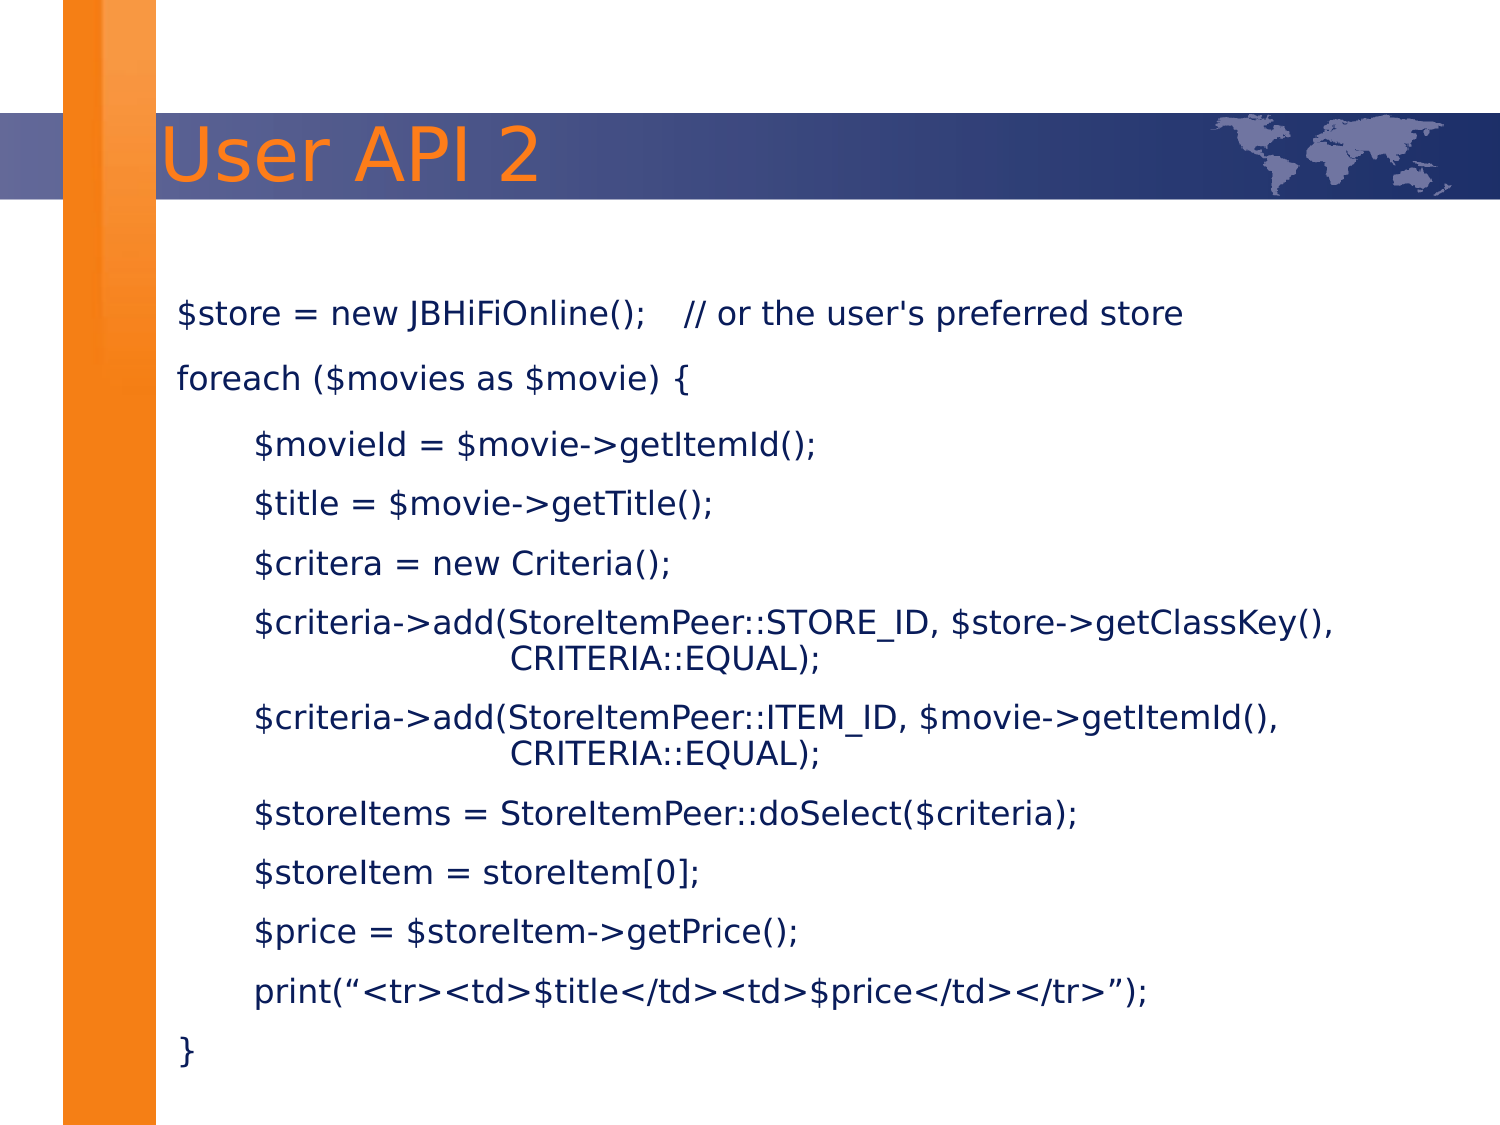

# User API 2
$store = new JBHiFiOnline();	// or the user's preferred store
foreach ($movies as $movie) {
$movieId = $movie->getItemId();
$title = $movie->getTitle();
$critera = new Criteria();
$criteria->add(StoreItemPeer::STORE_ID, $store->getClassKey(),
 CRITERIA::EQUAL);
$criteria->add(StoreItemPeer::ITEM_ID, $movie->getItemId(),
 CRITERIA::EQUAL);
$storeItems = StoreItemPeer::doSelect($criteria);
$storeItem = storeItem[0];
$price = $storeItem->getPrice();
print(“<tr><td>$title</td><td>$price</td></tr>”);
}